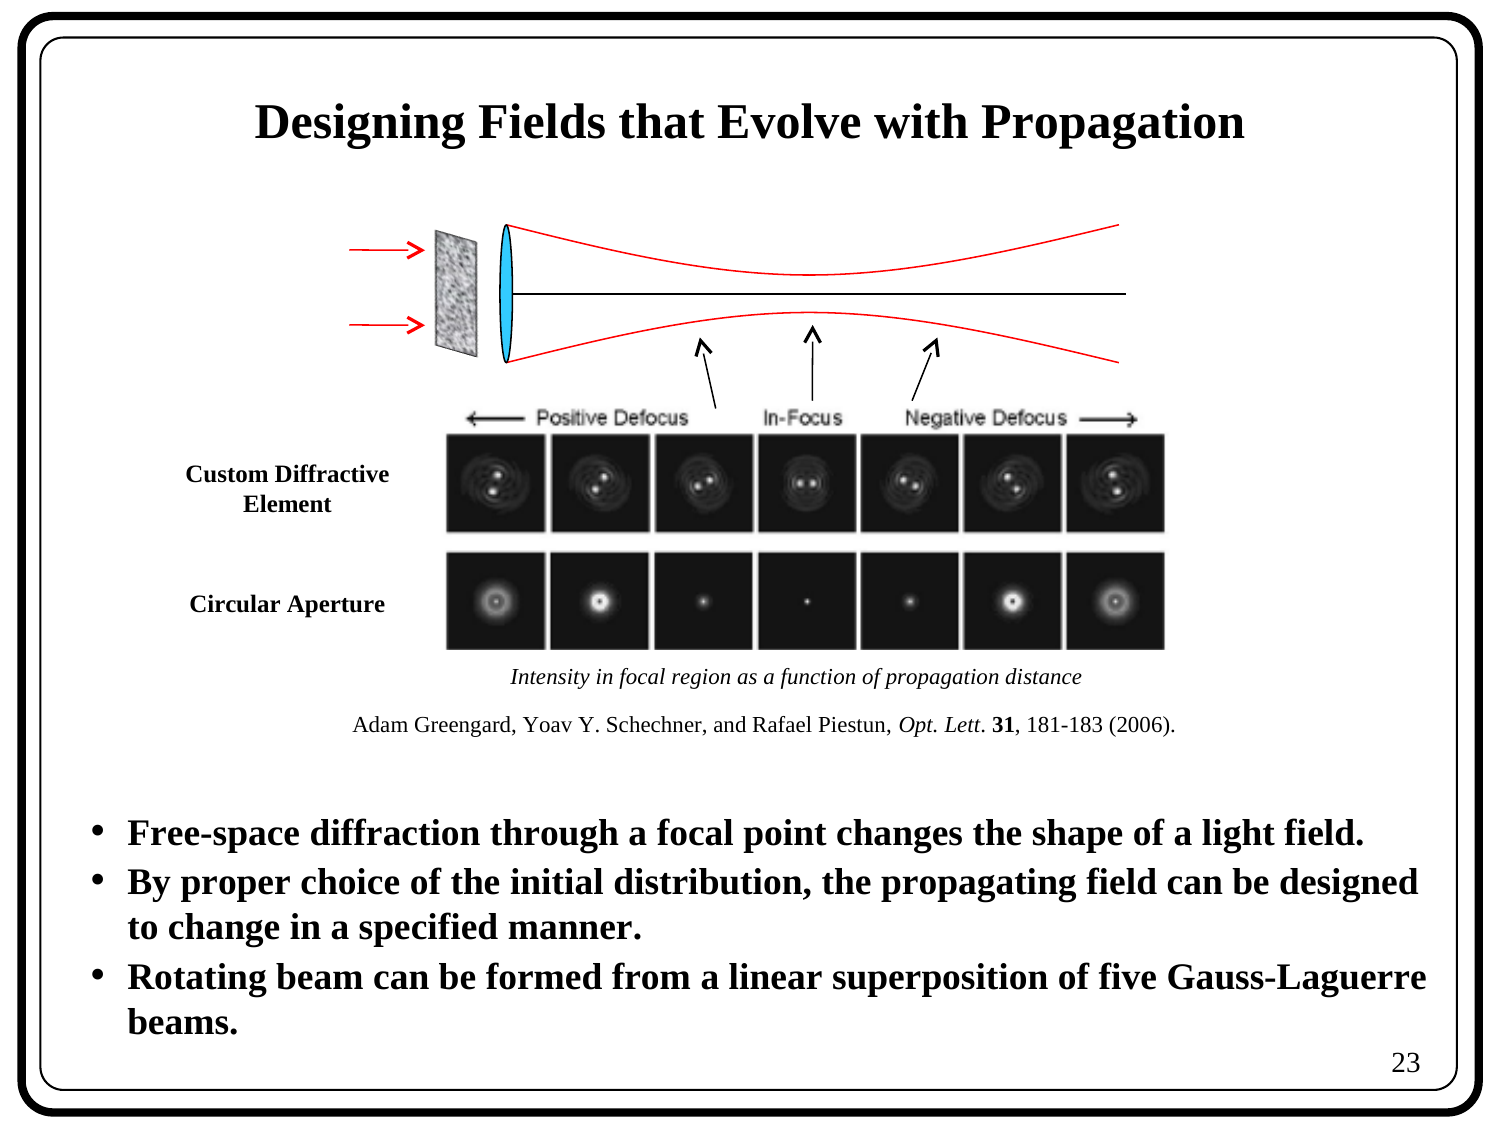

# Designing Fields that Evolve with Propagation
Custom Diffractive Element
Circular Aperture
Intensity in focal region as a function of propagation distance
Adam Greengard, Yoav Y. Schechner, and Rafael Piestun, Opt. Lett. 31, 181-183 (2006).
Free-space diffraction through a focal point changes the shape of a light field.
By proper choice of the initial distribution, the propagating field can be designed to change in a specified manner.
Rotating beam can be formed from a linear superposition of five Gauss-Laguerre beams.